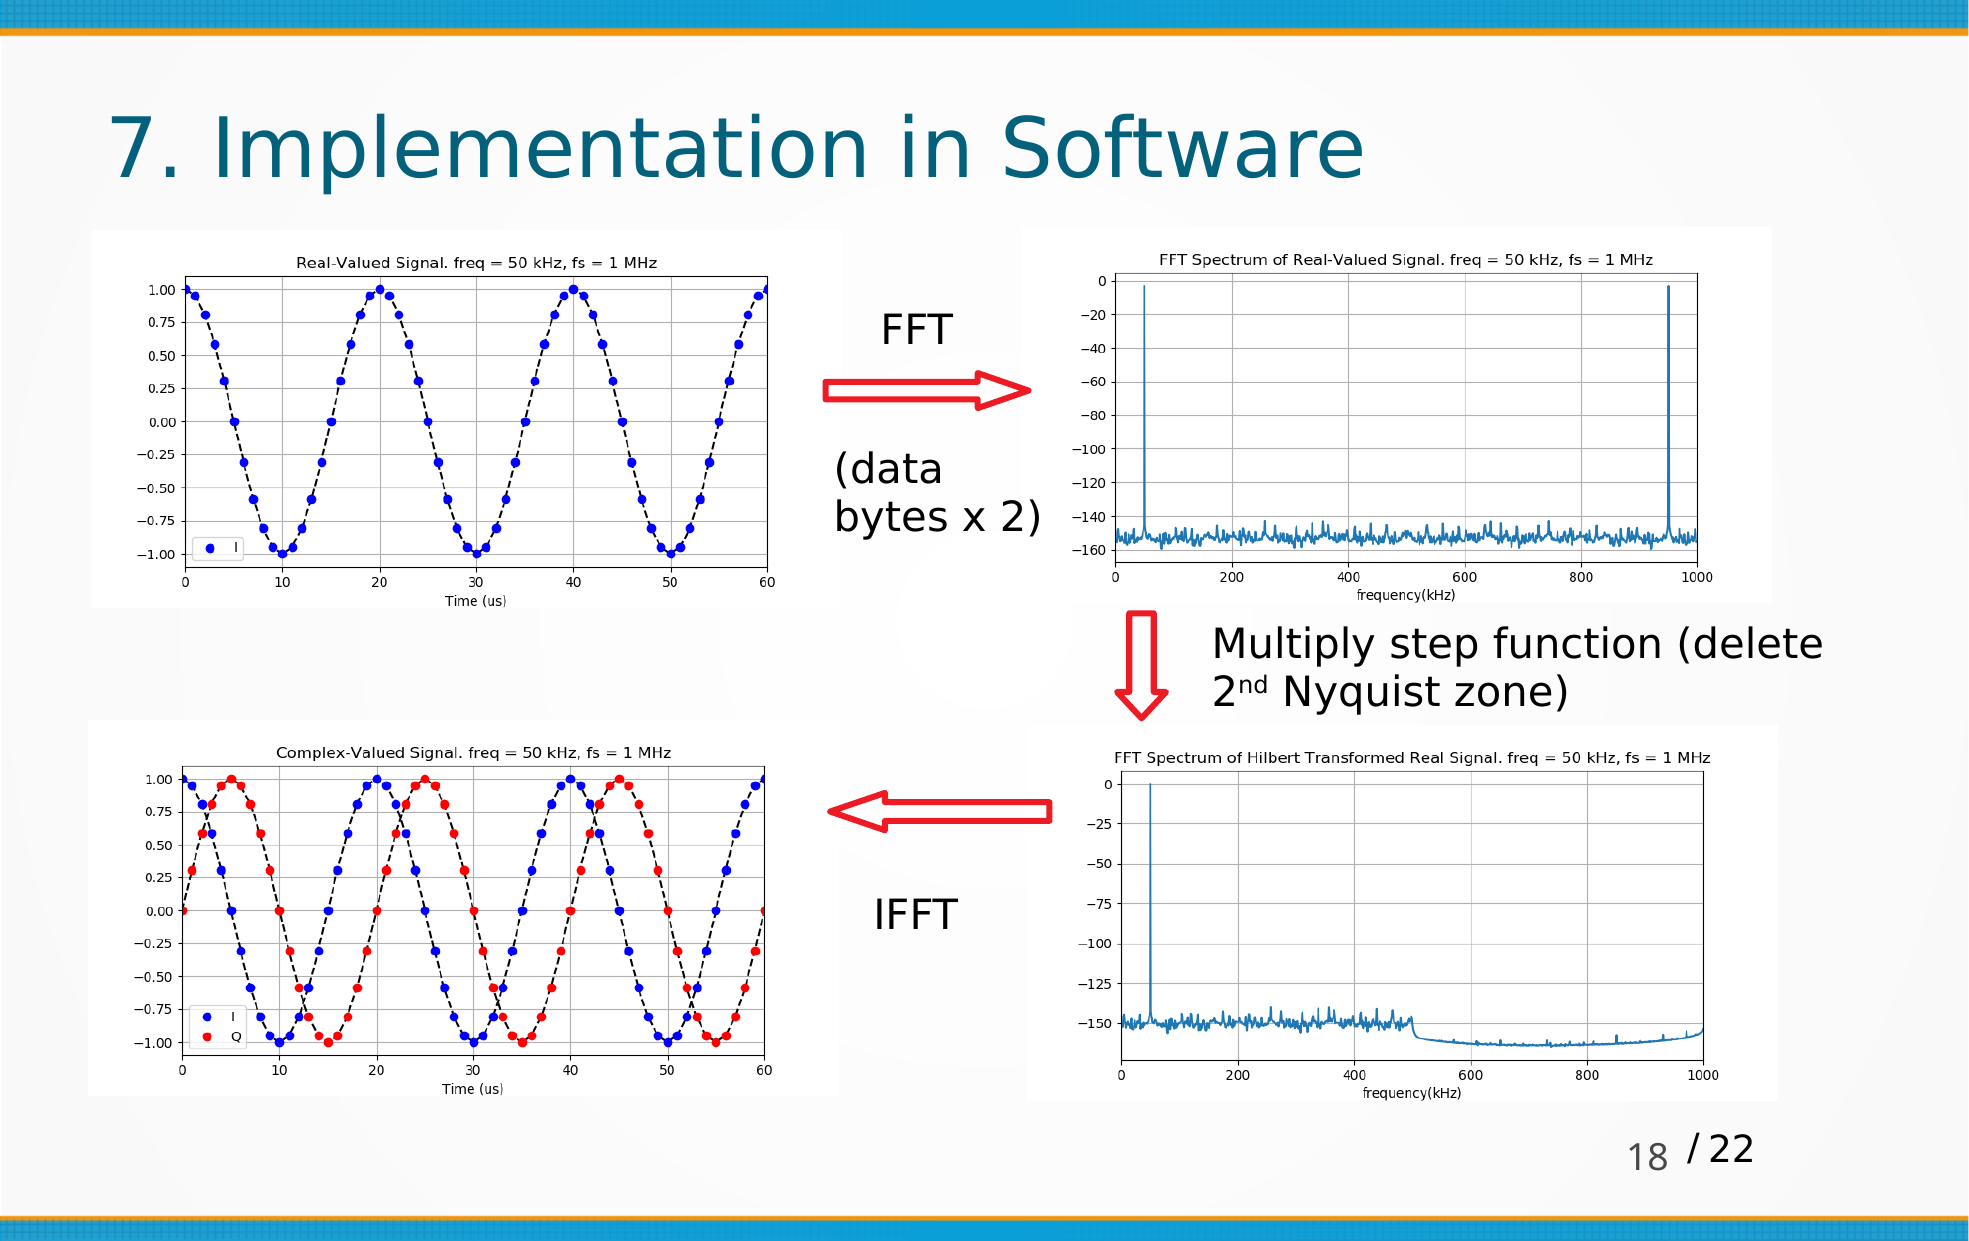

# 7. Implementation in Software
FFT
(data bytes x 2)
Multiply step function (delete 2nd Nyquist zone)
IFFT
18